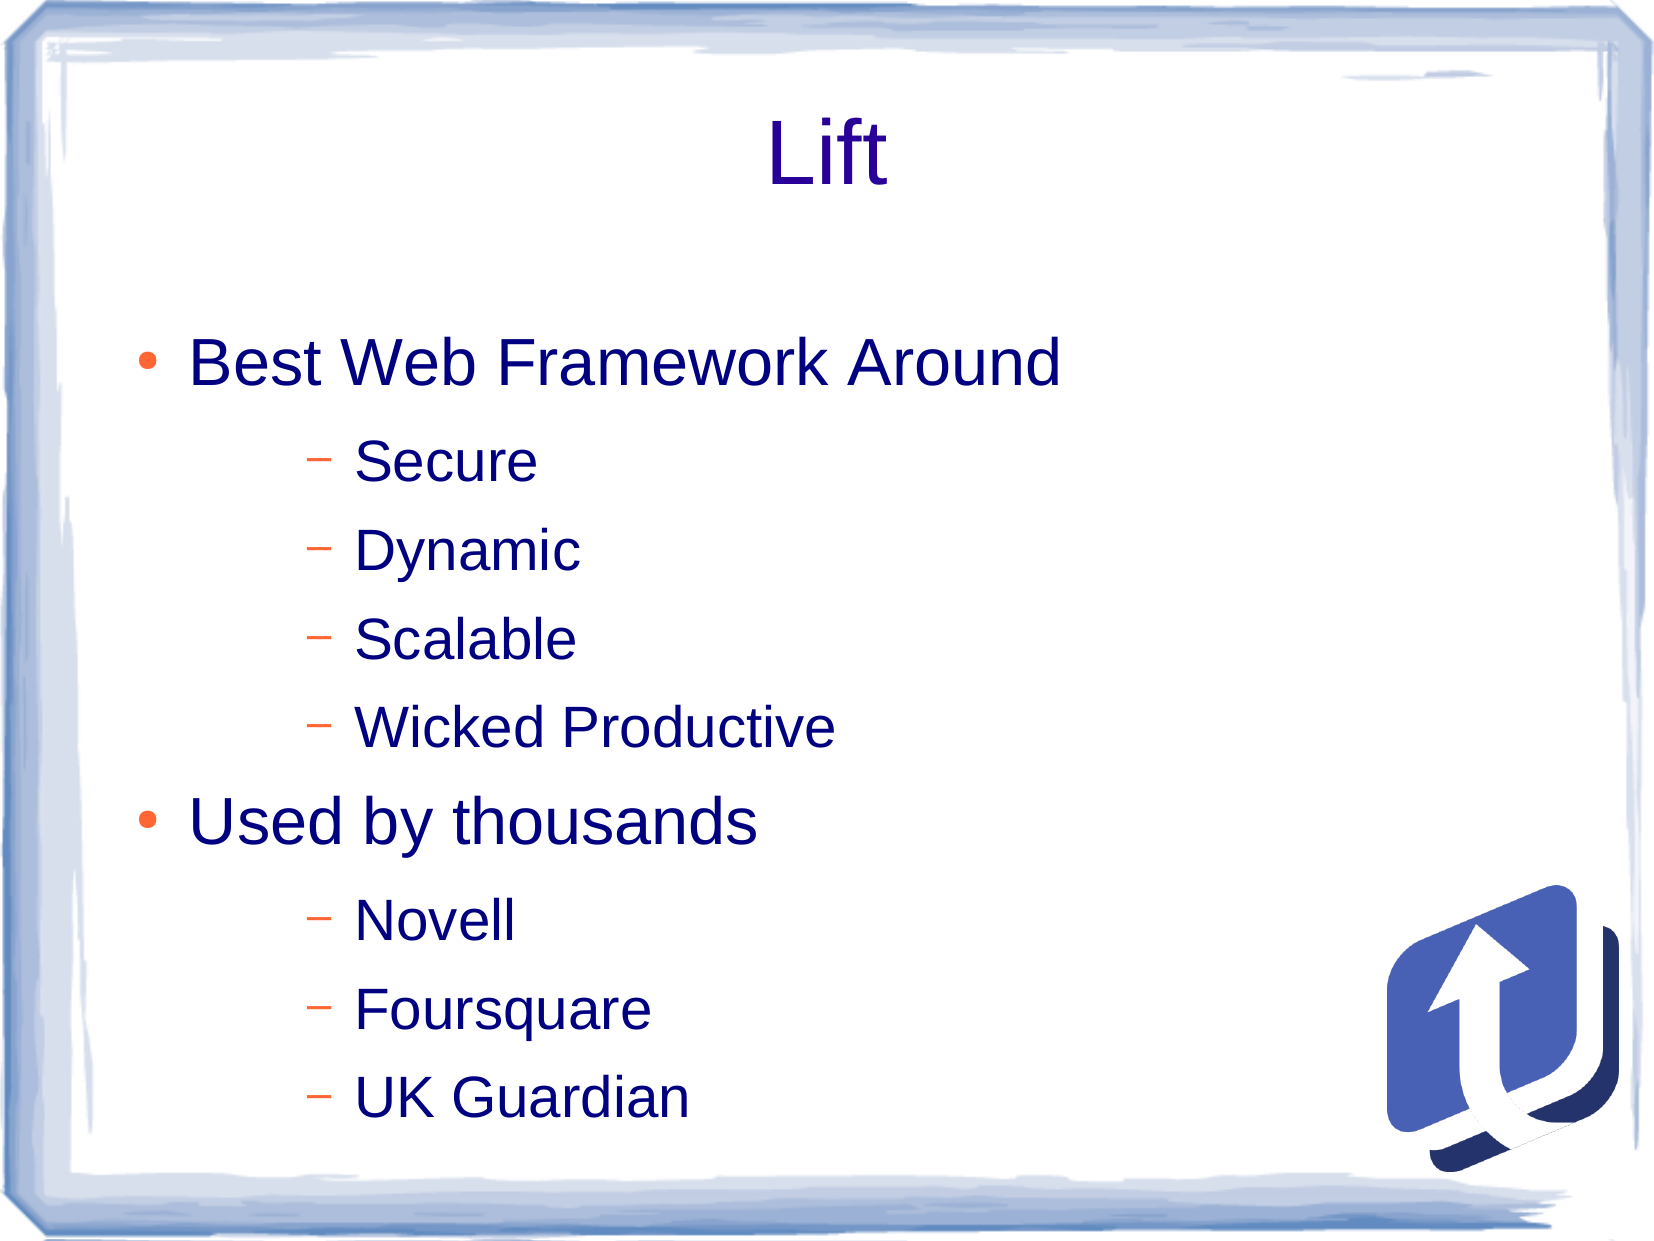

# Lift
Best Web Framework Around
Secure
Dynamic
Scalable
Wicked Productive
Used by thousands
Novell
Foursquare
UK Guardian